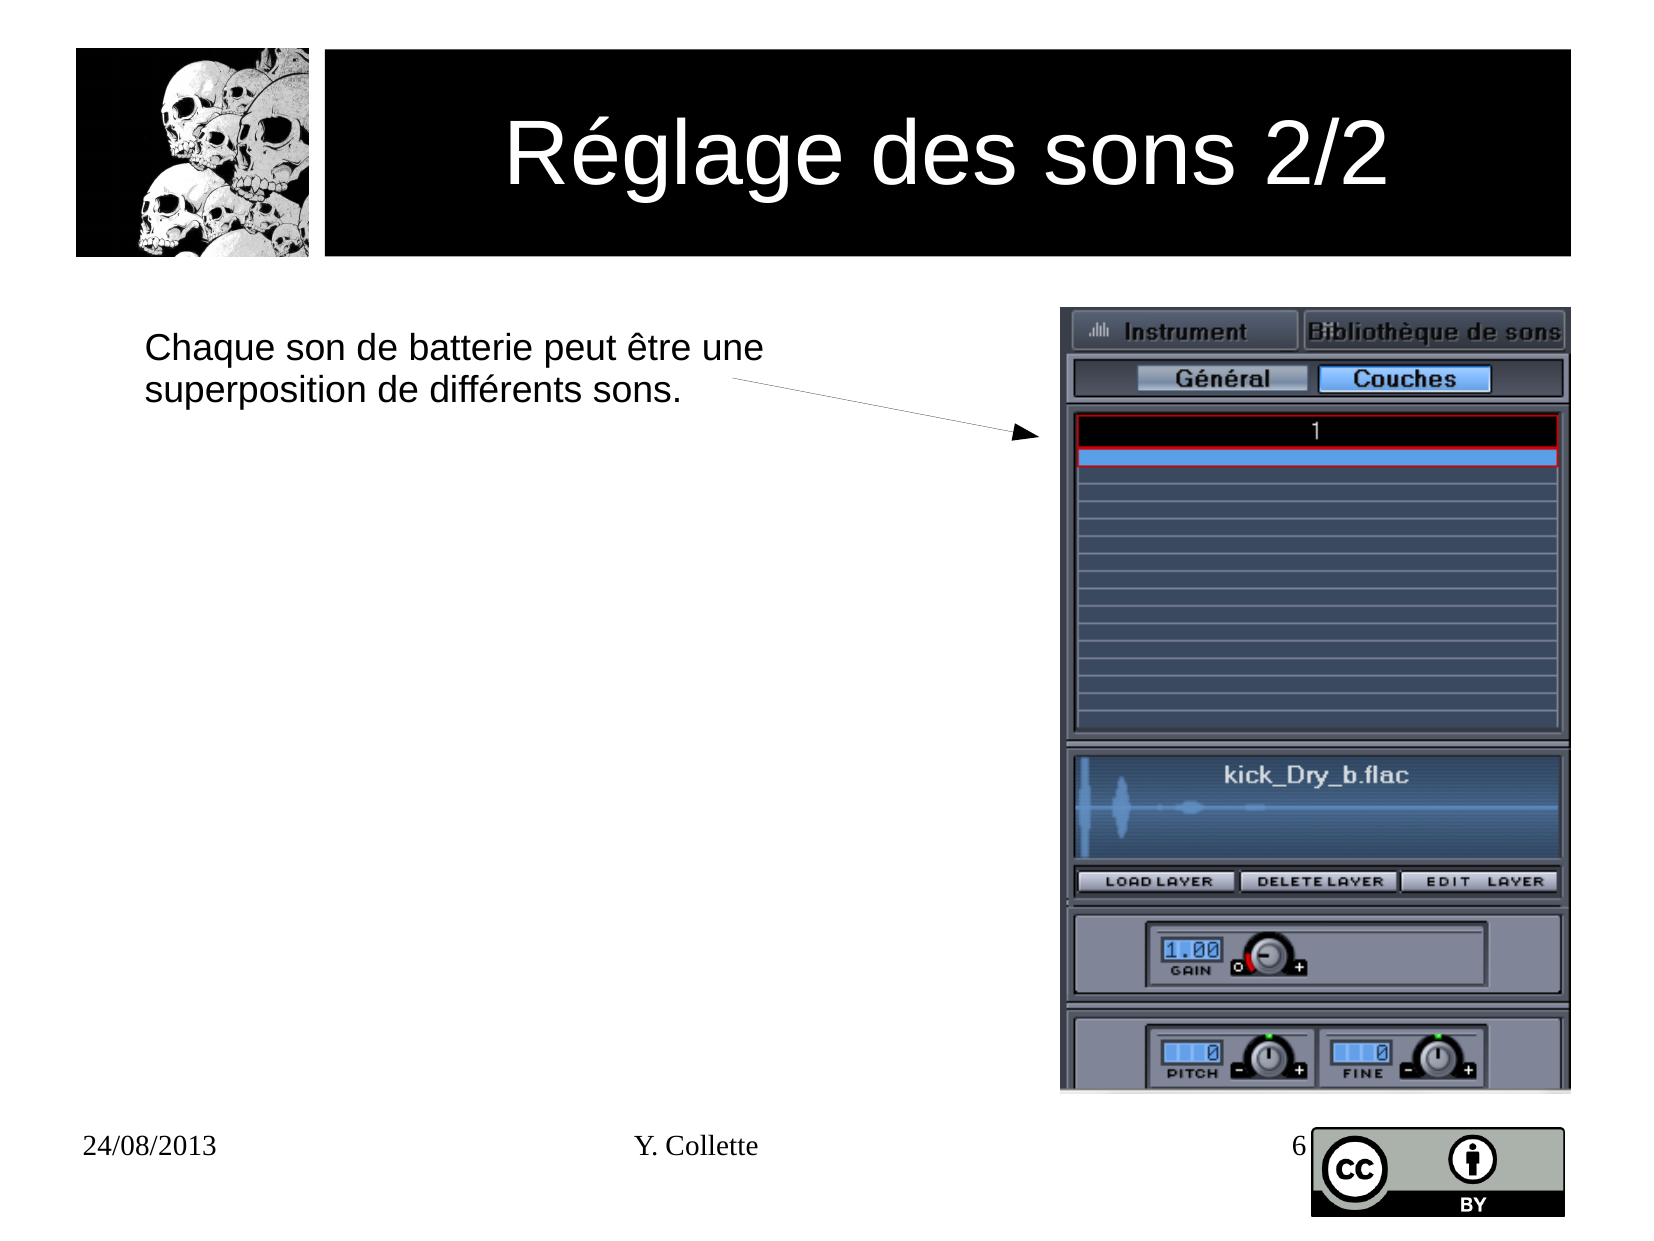

# Réglage des sons 2/2
Chaque son de batterie peut être une superposition de différents sons.
Y. Collette
6